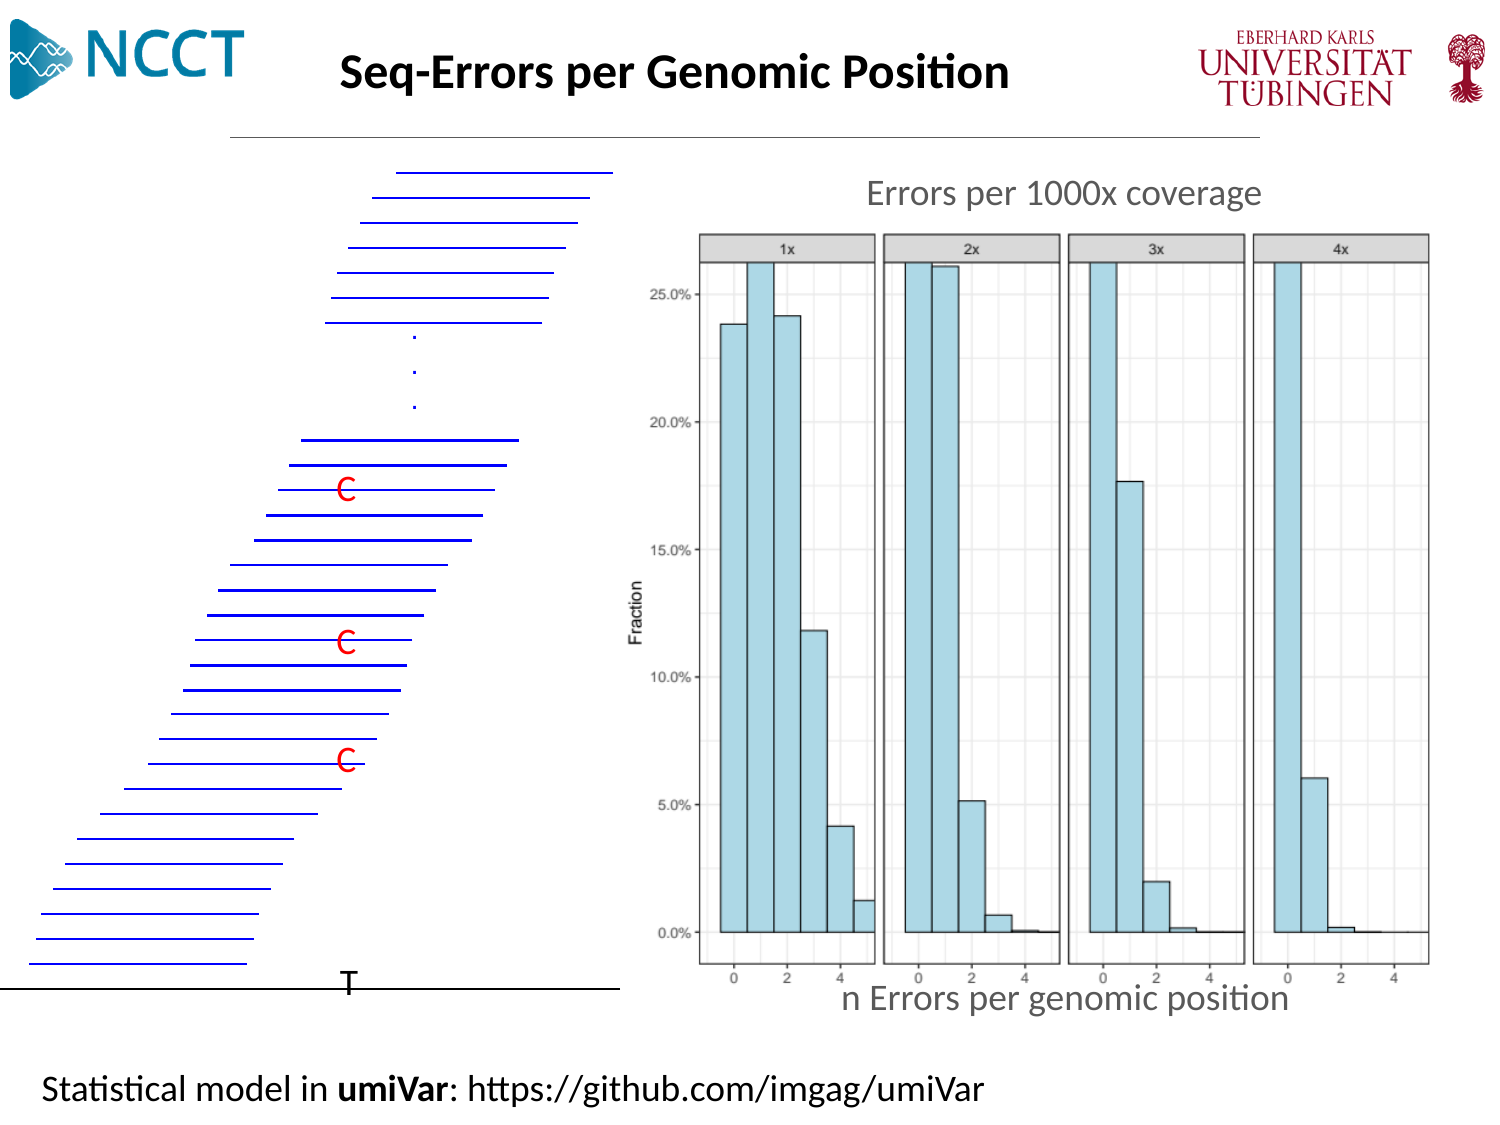

Seq-Errors per Genomic Position
Errors per 1000x coverage
.
.
.
C
C
C
T
n Errors per genomic position
Statistical model in umiVar: https://github.com/imgag/umiVar